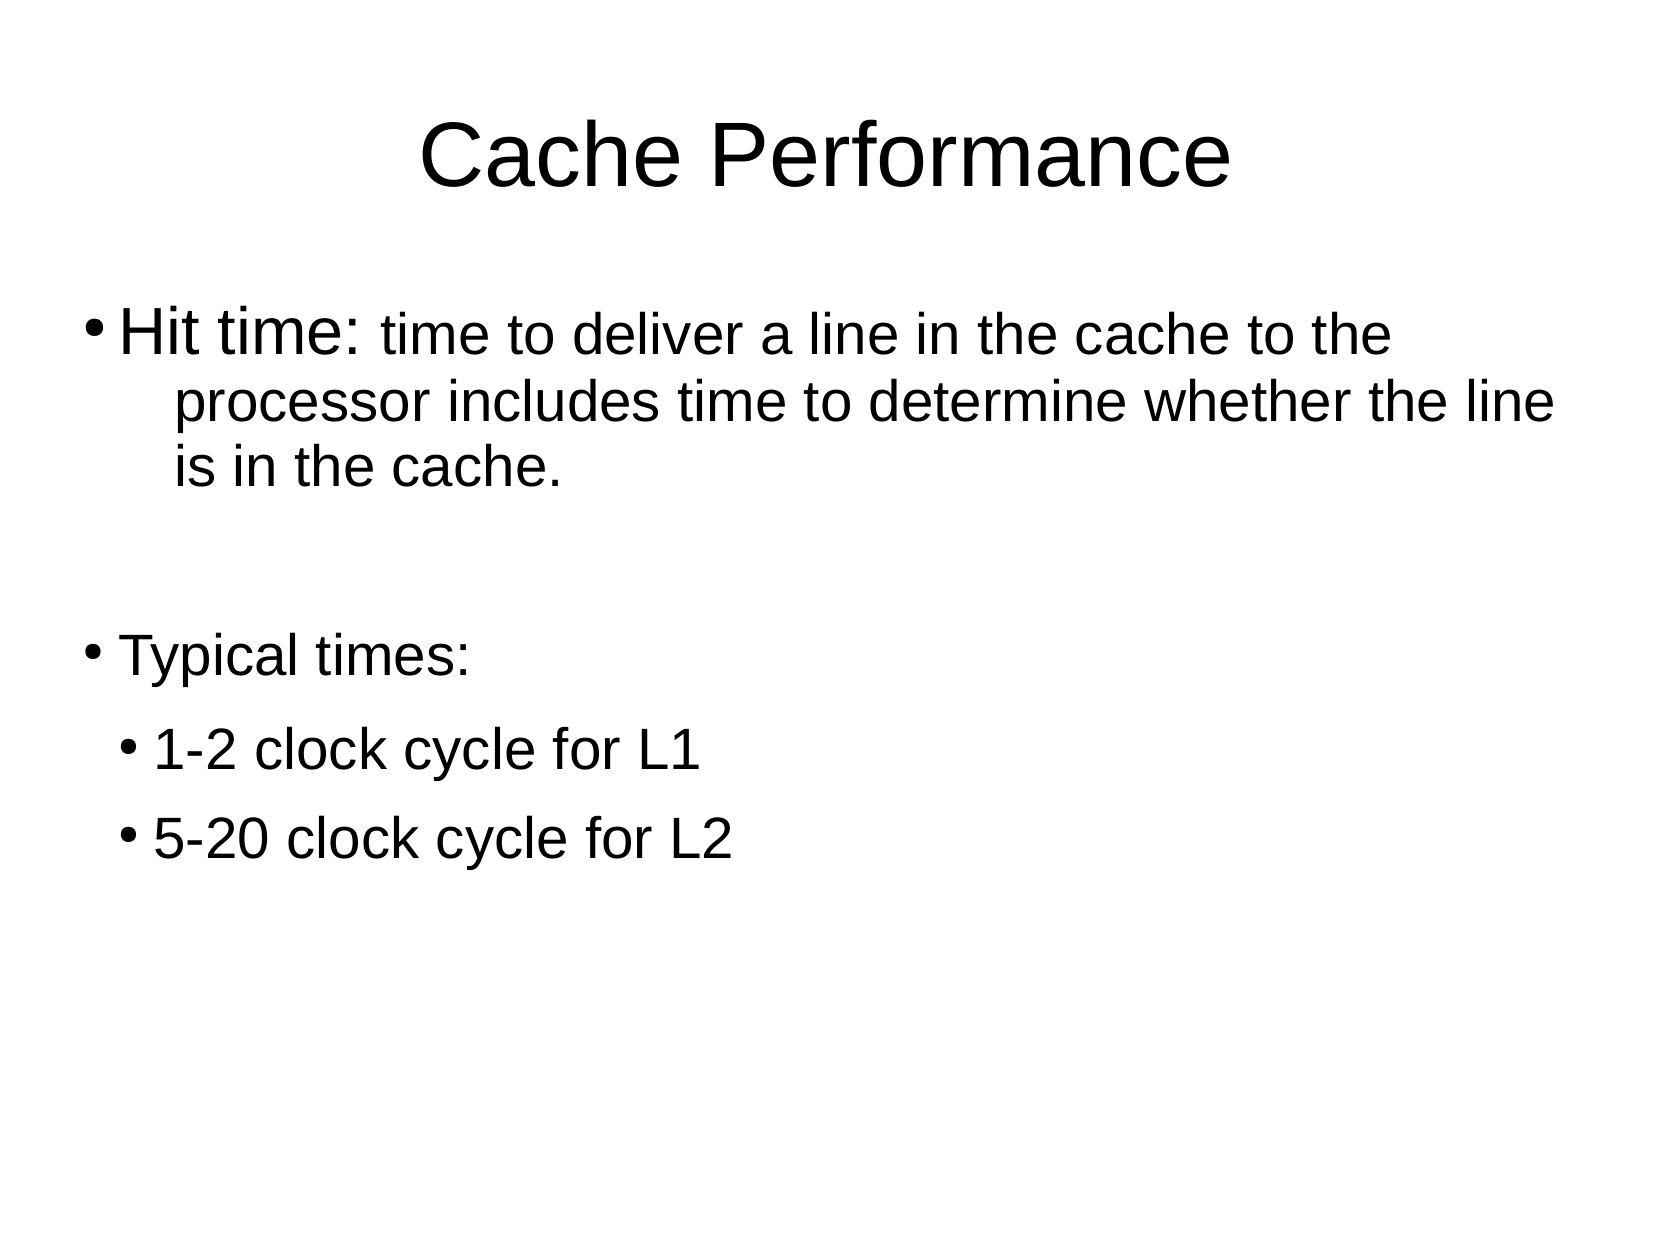

# Cache Performance
Hit time: time to deliver a line in the cache to the processor includes time to determine whether the line is in the cache.
Typical times:
1-2 clock cycle for L1
5-20 clock cycle for L2